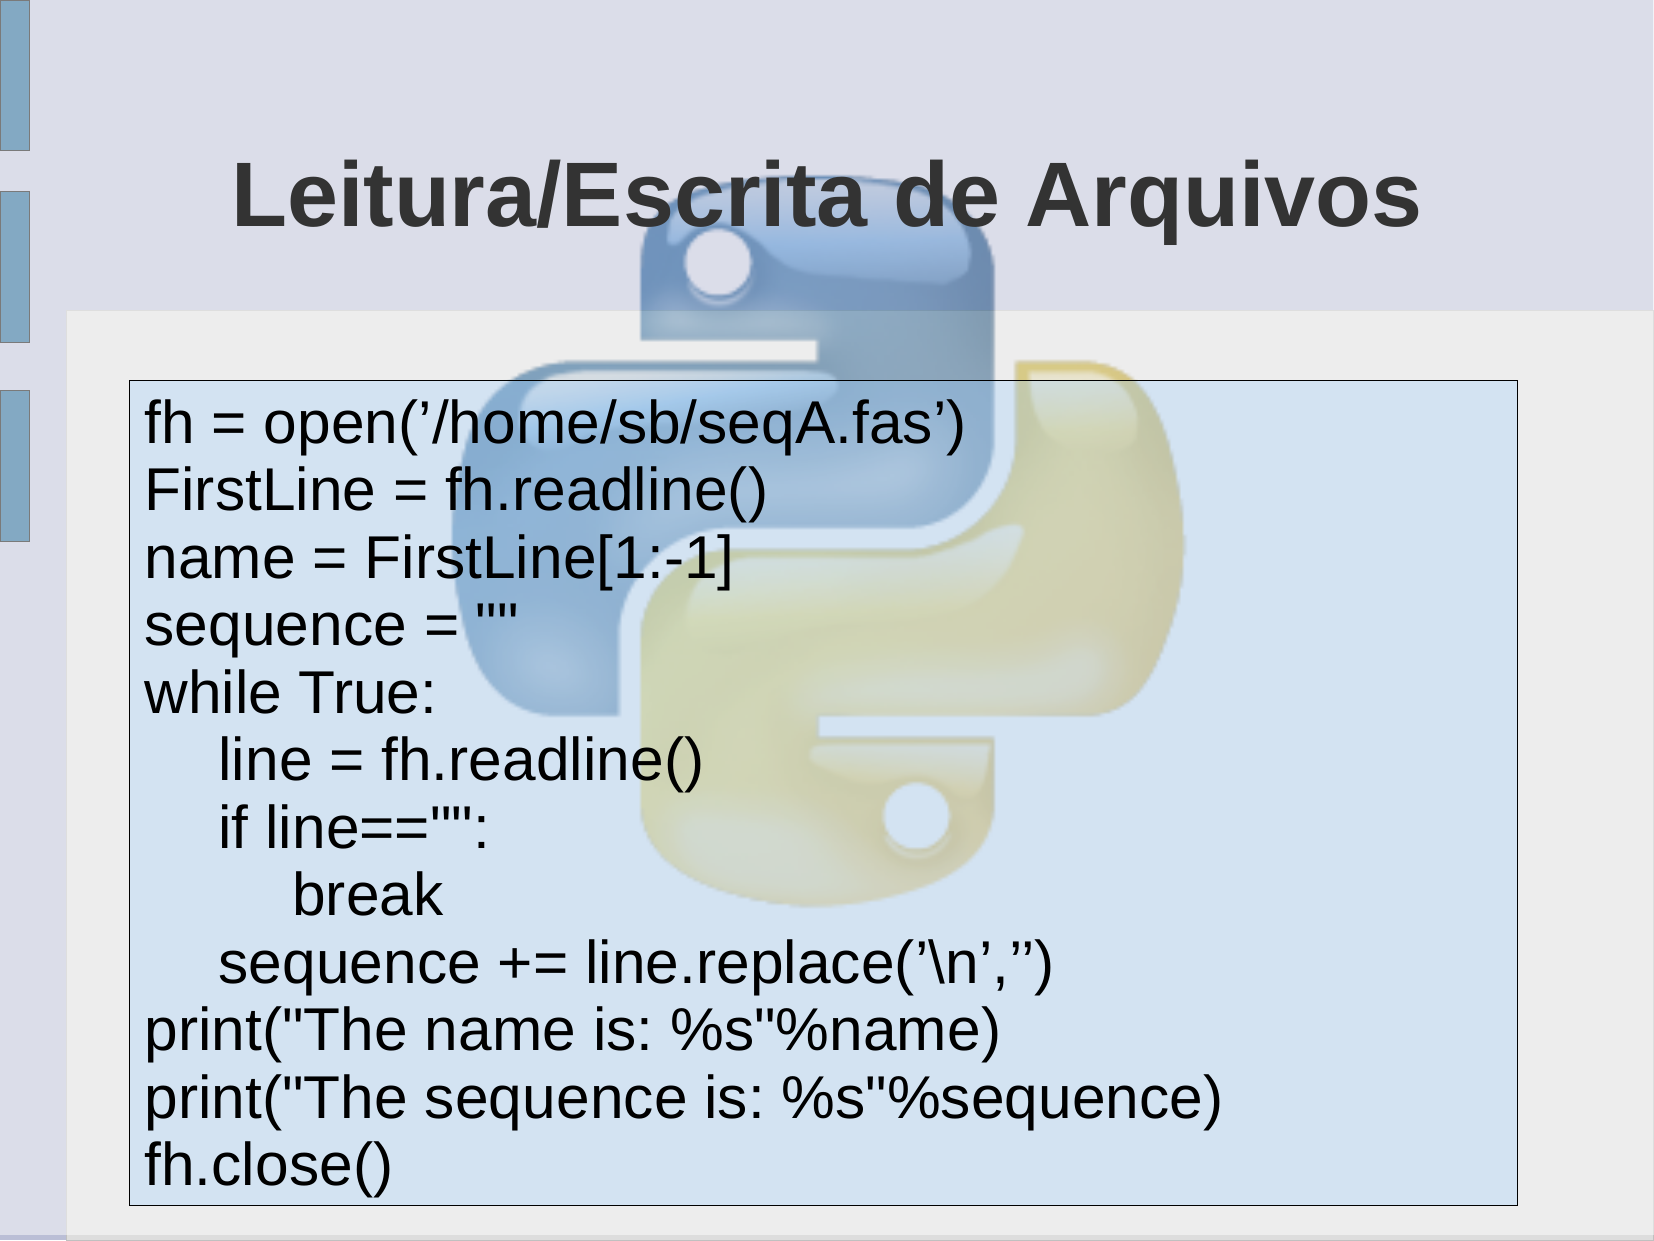

# Leitura/Escrita de Arquivos
fh = open(’/home/sb/seqA.fas’)
FirstLine = fh.readline()
name = FirstLine[1:-1]
sequence = ""
while True:
	line = fh.readline()
	if line=="":
		break
	sequence += line.replace(’\n’,’’)
print("The name is: %s"%name)
print("The sequence is: %s"%sequence)
fh.close()